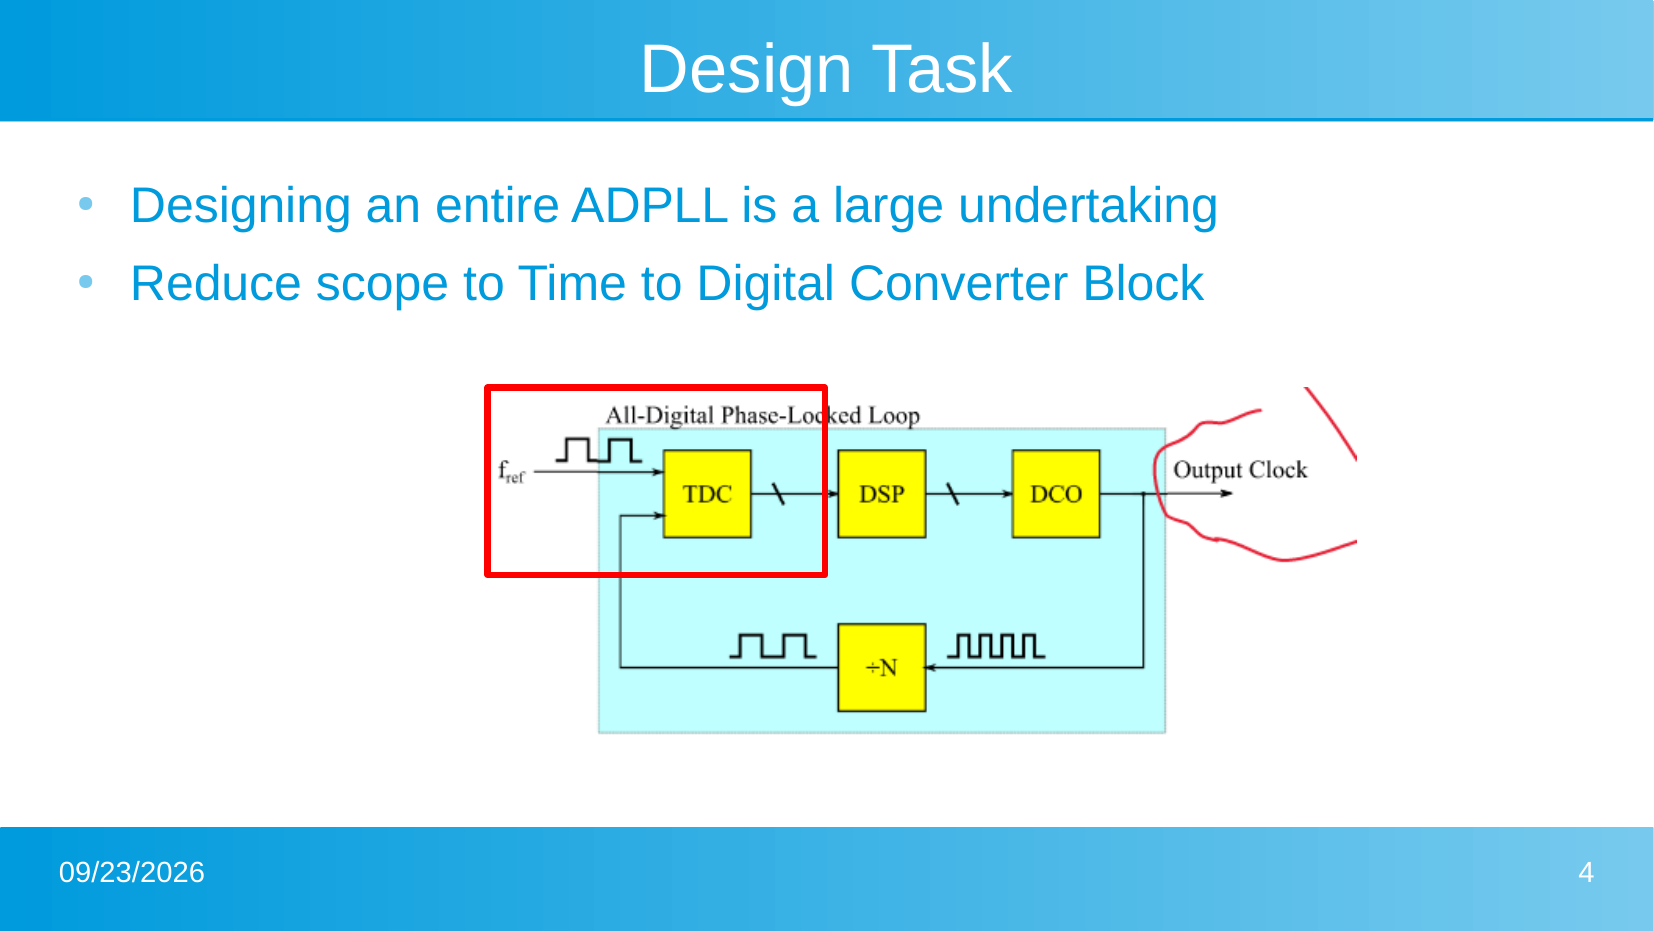

# Design Task
Designing an entire ADPLL is a large undertaking
Reduce scope to Time to Digital Converter Block
4